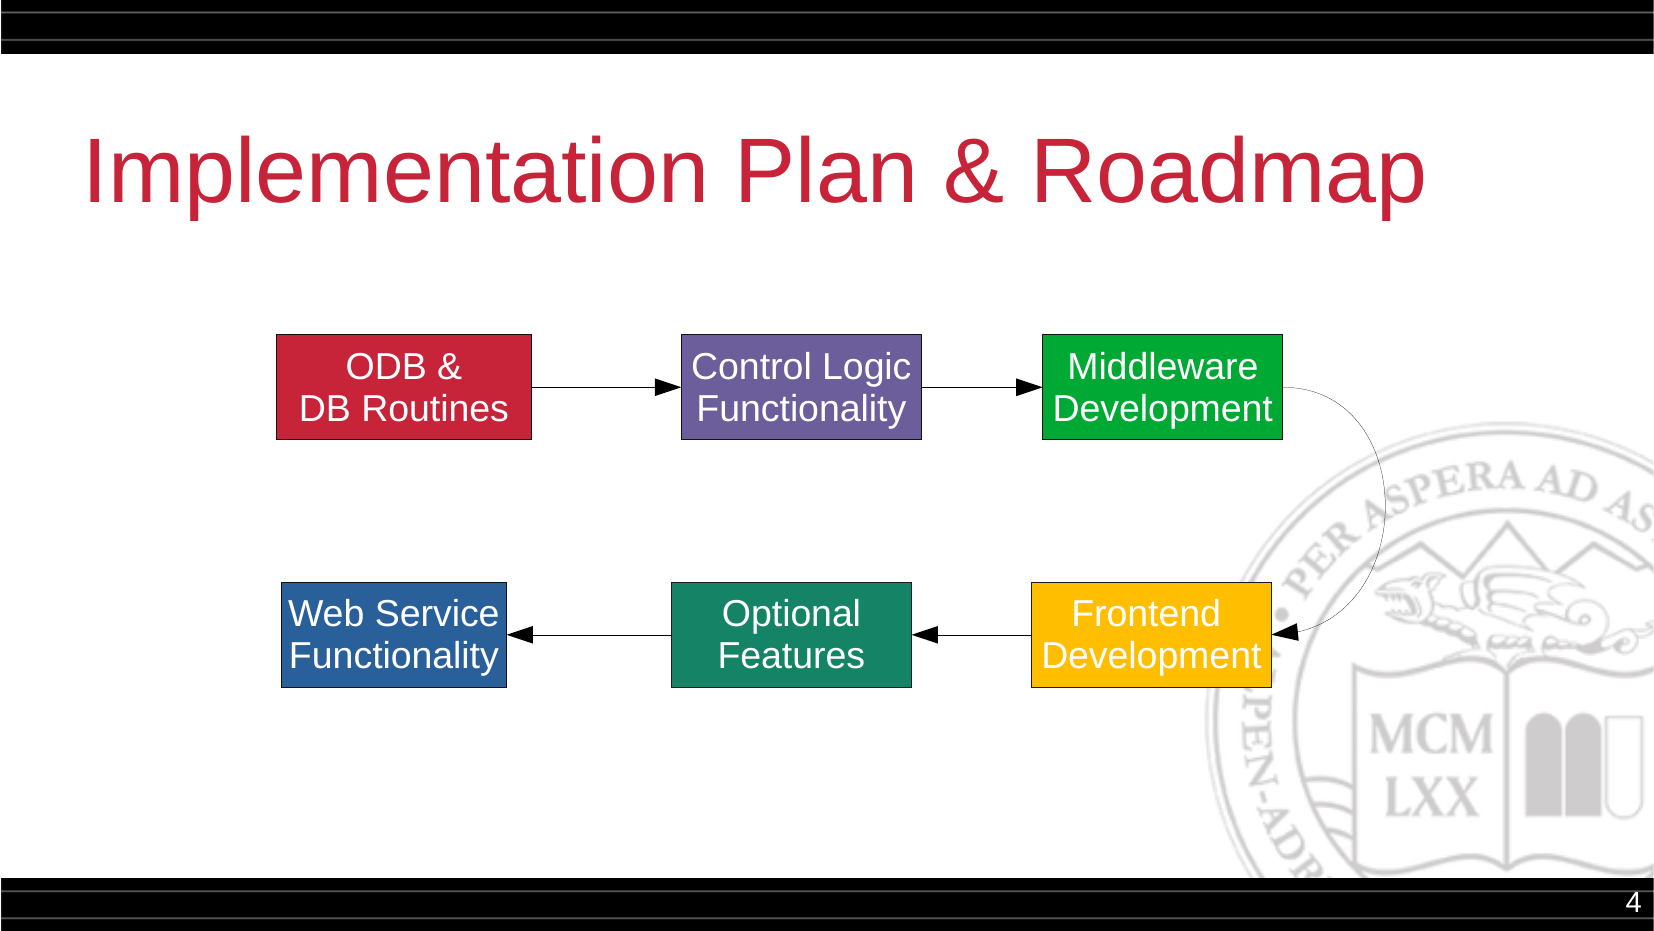

# Implementation Plan & Roadmap
ODB &
DB Routines
Control Logic
Functionality
Middleware
Development
Web Service
Functionality
Optional
Features
Frontend
Development